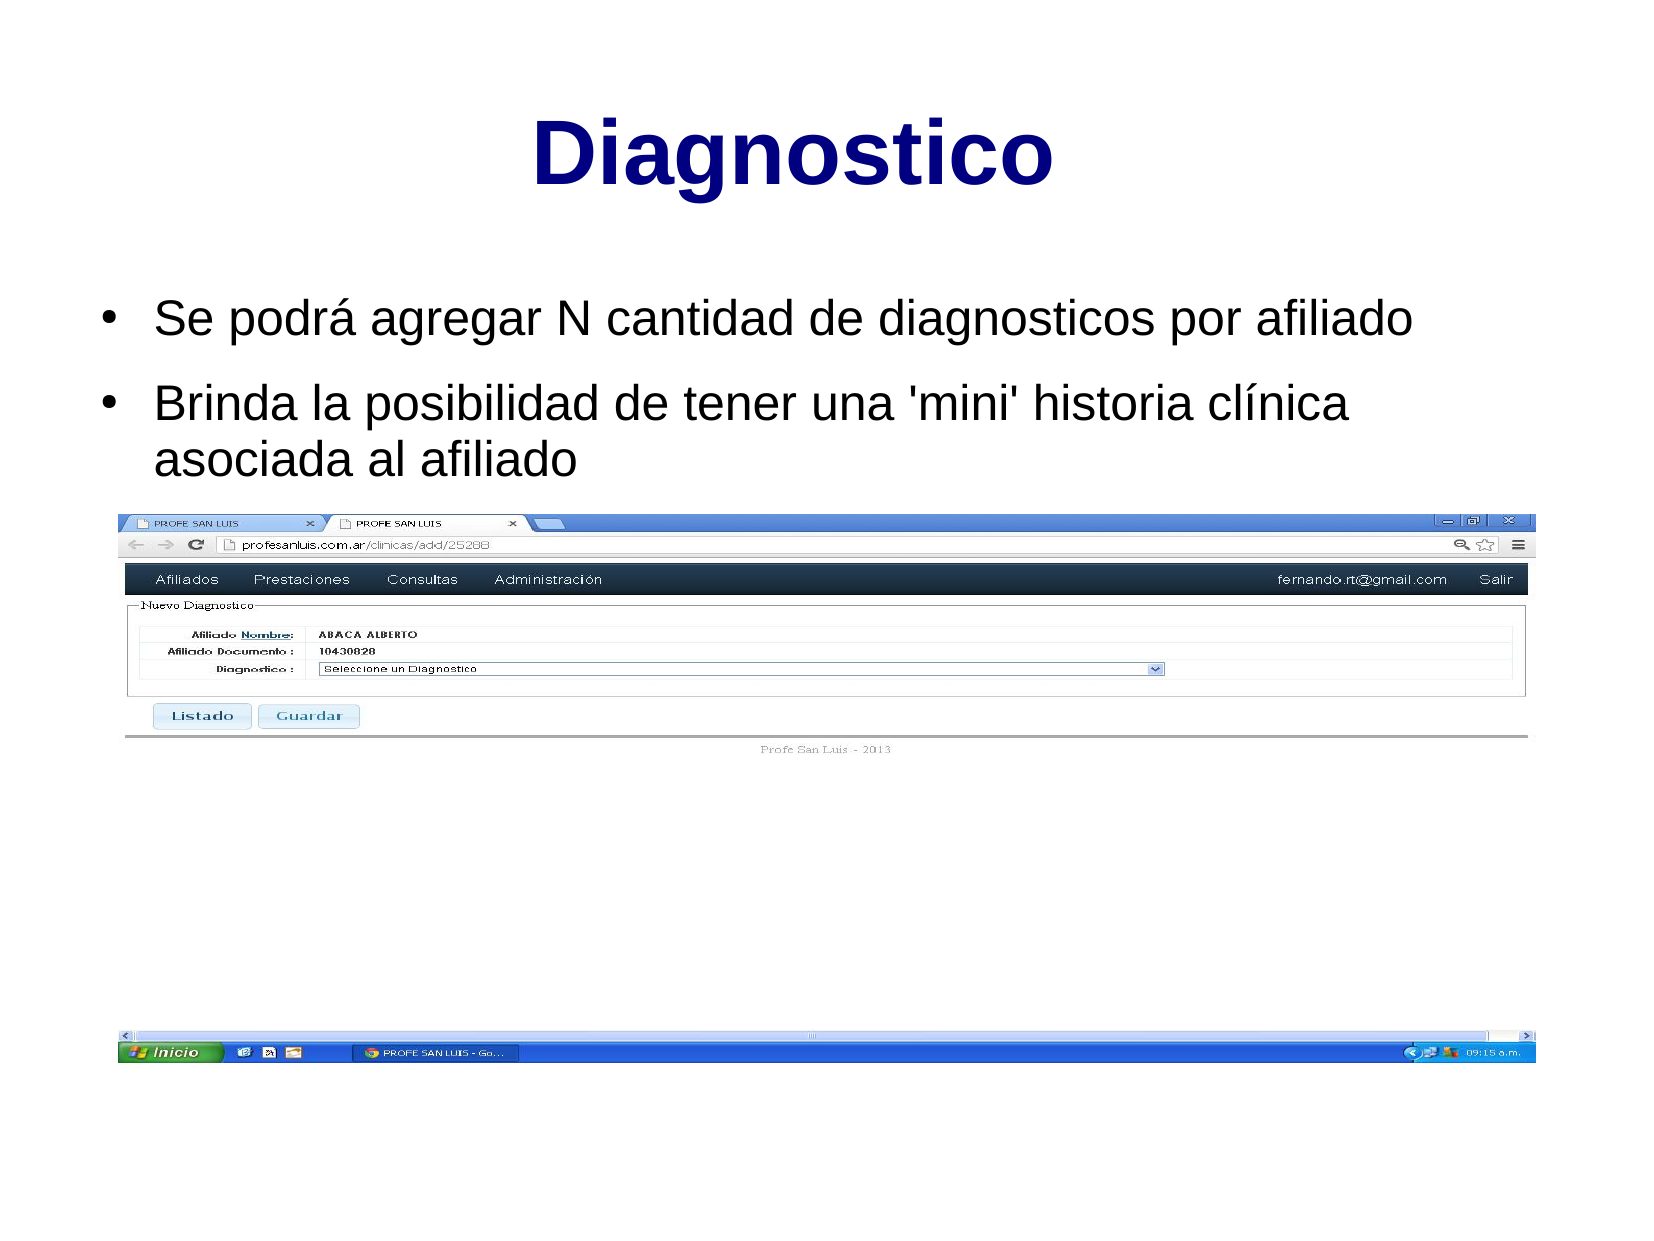

# Diagnostico
Se podrá agregar N cantidad de diagnosticos por afiliado
Brinda la posibilidad de tener una 'mini' historia clínica asociada al afiliado